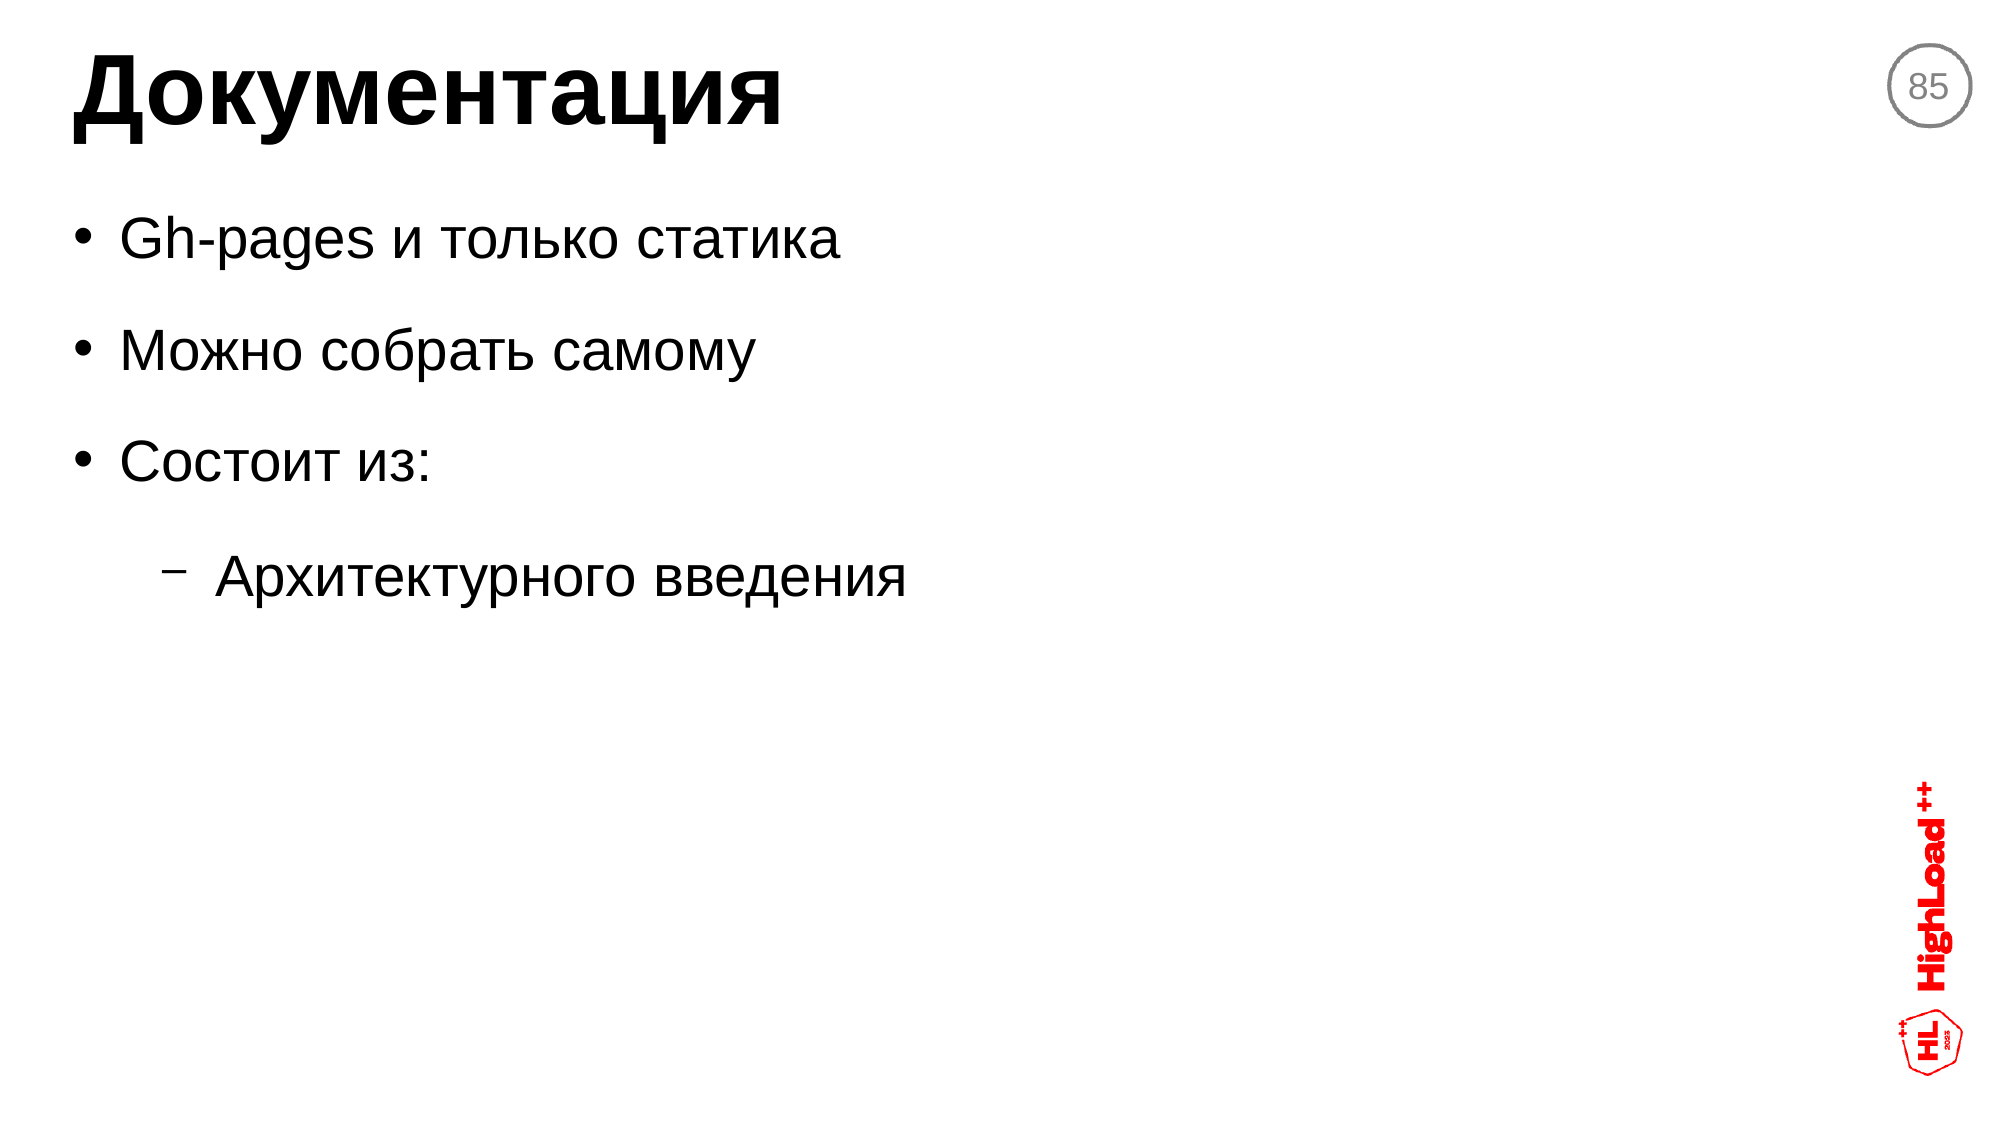

# Документация
85
 Gh-pages и только статика
 Можно собрать самому
 Состоит из:
Архитектурного введения